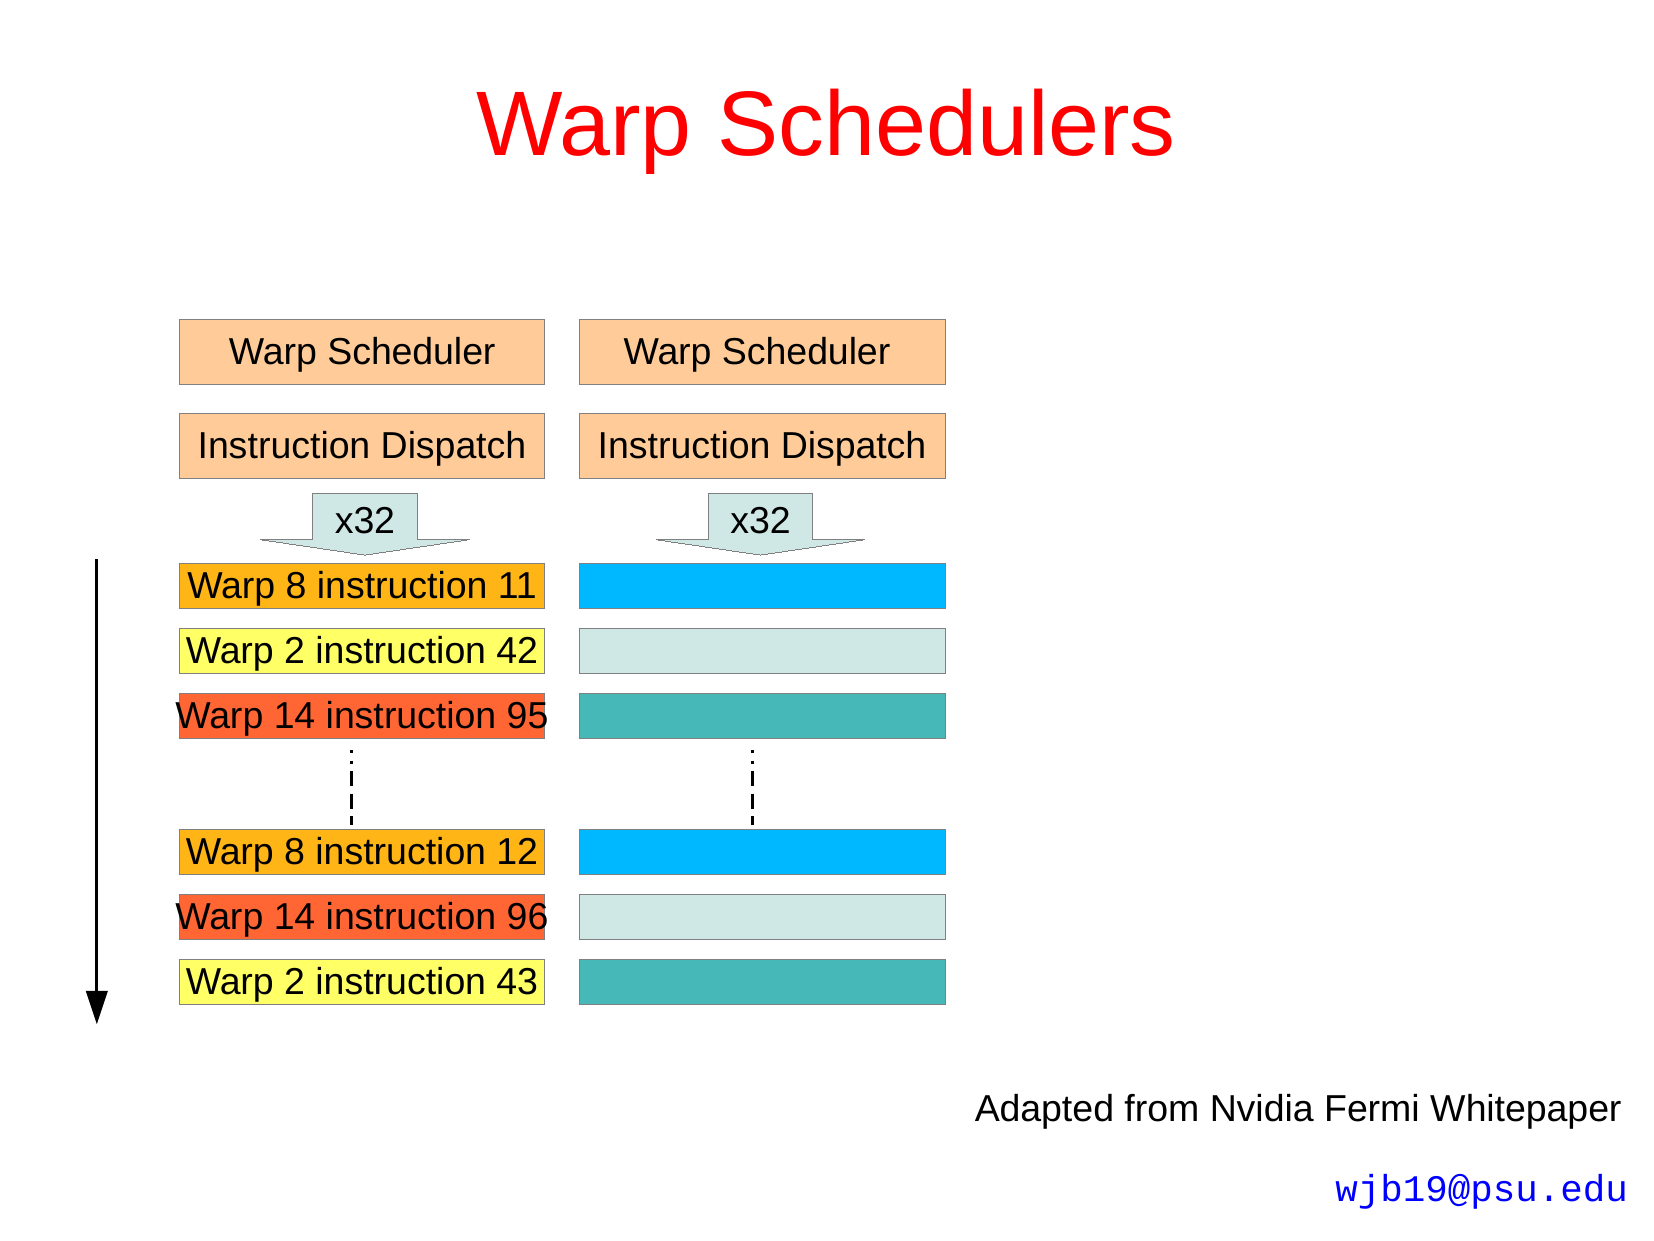

# Warp Schedulers
Warp Scheduler
Warp Scheduler
Instruction Dispatch
Instruction Dispatch
x32
x32
Warp 8 instruction 11
Warp 2 instruction 42
Warp 14 instruction 95
Warp 8 instruction 12
Warp 14 instruction 96
Warp 2 instruction 43
Adapted from Nvidia Fermi Whitepaper
wjb19@psu.edu